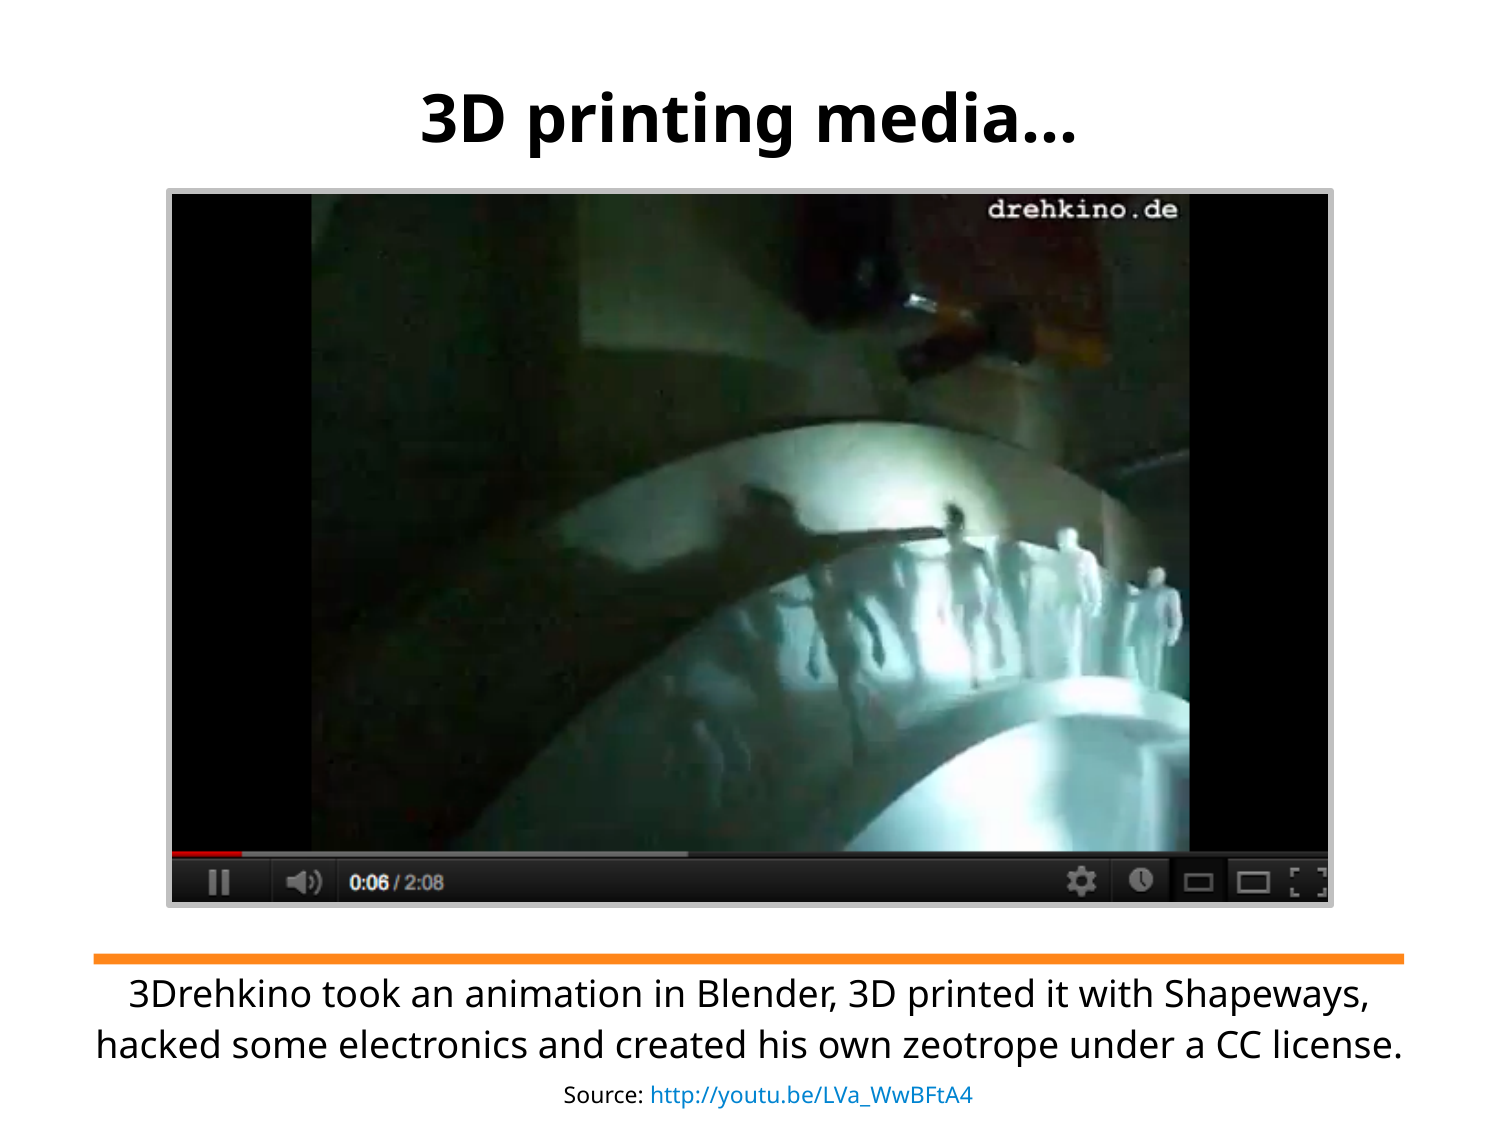

# 3D printing media...
3Drehkino took an animation in Blender, 3D printed it with Shapeways, hacked some electronics and created his own zeotrope under a CC license.
Source: http://youtu.be/LVa_WwBFtA4